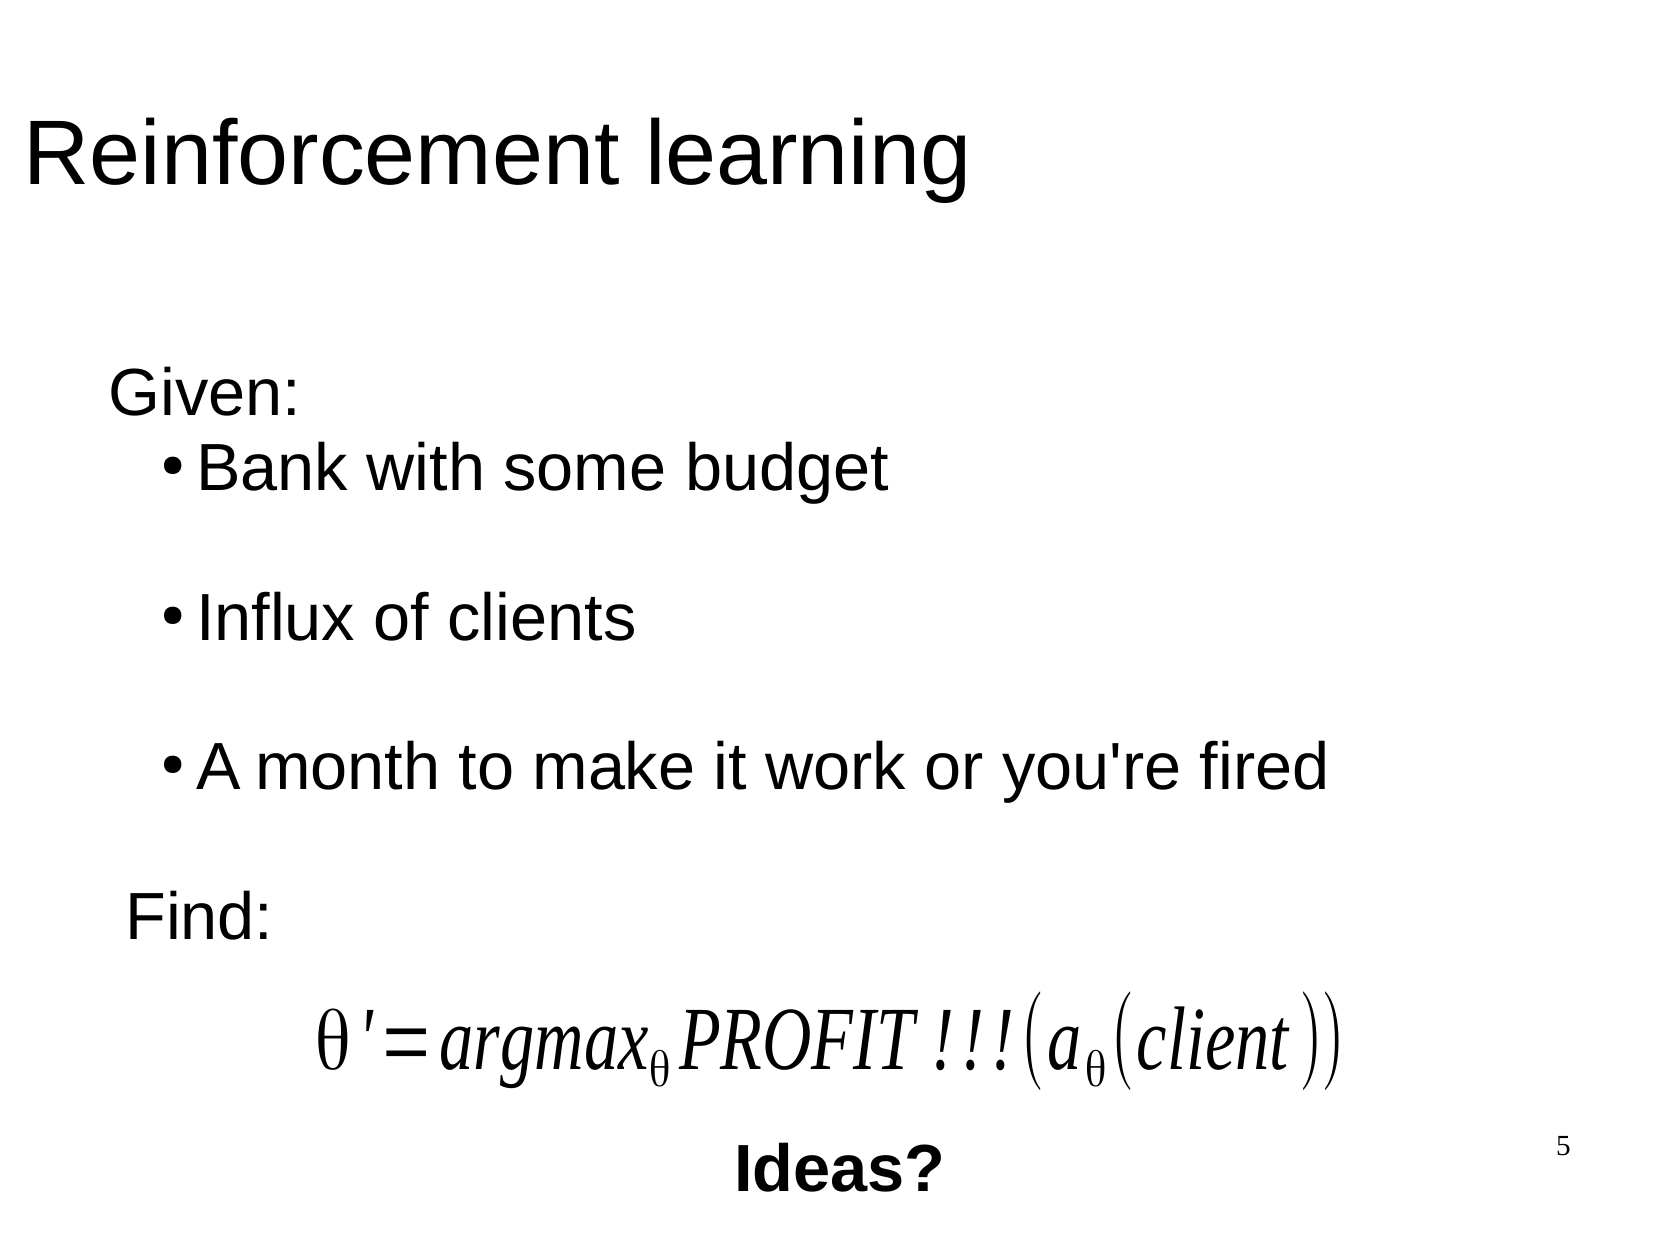

# Reinforcement learning
 Given:
Bank with some budget
Influx of clients
A month to make it work or you're fired
Find:
5
Ideas?